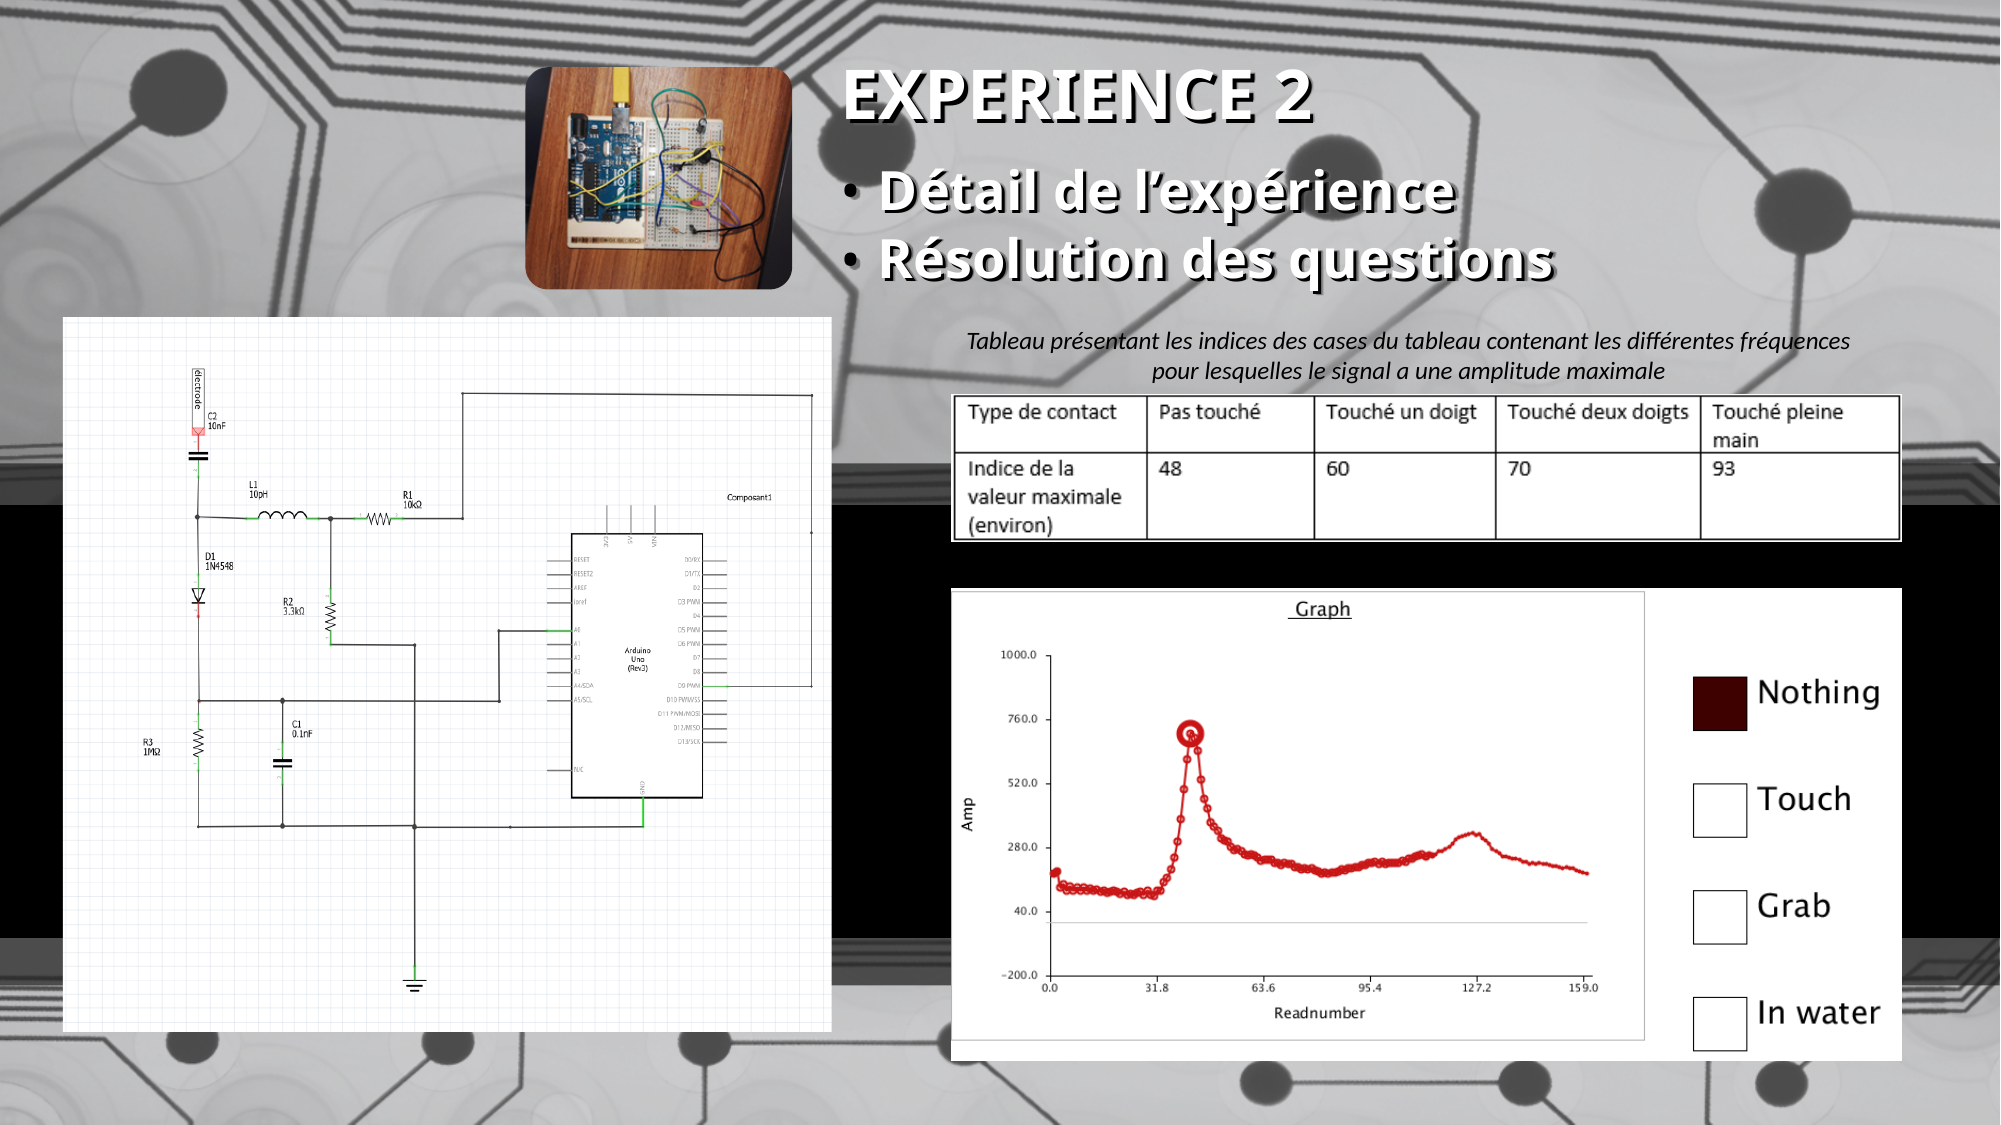

EXPERIENCE 2
Détail de l’expérience
Résolution des questions
Tableau présentant les indices des cases du tableau contenant les différentes fréquences pour lesquelles le signal a une amplitude maximale